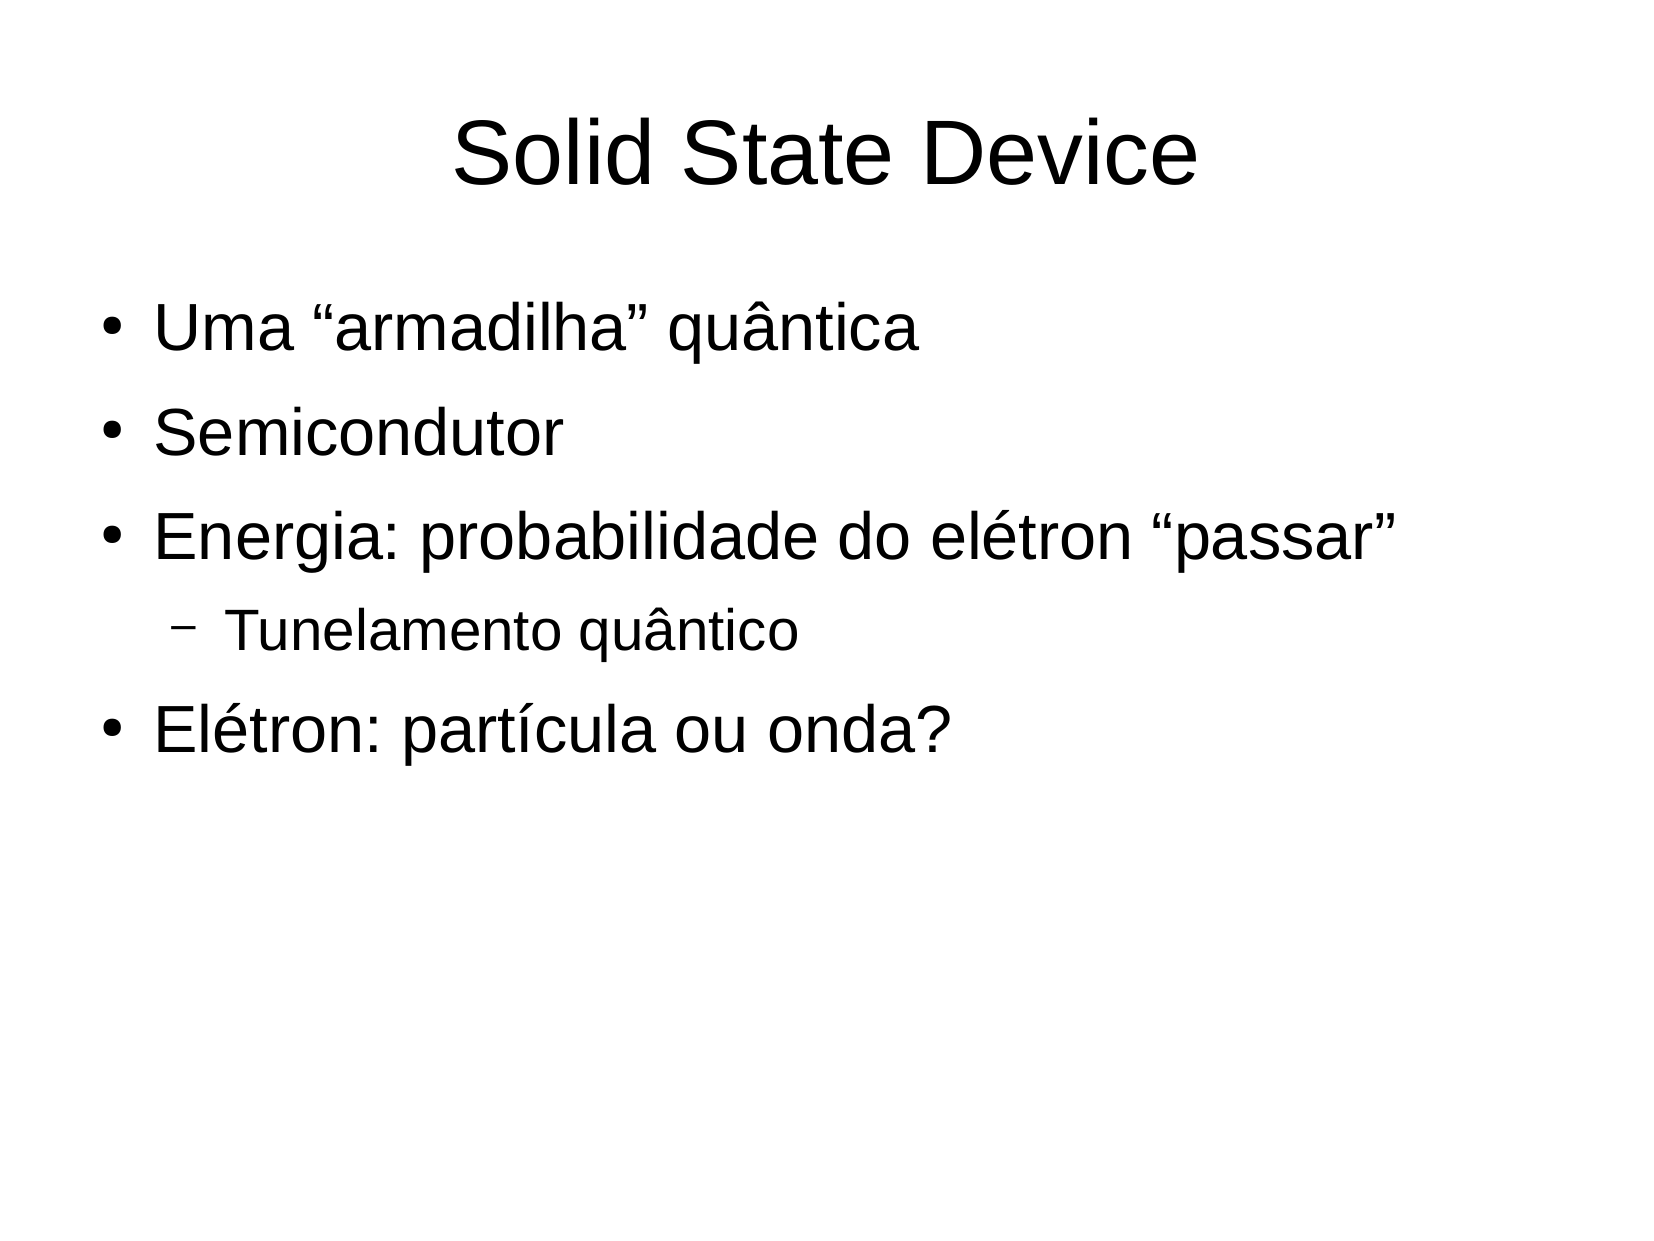

# Solid State Device
Uma “armadilha” quântica
Semicondutor
Energia: probabilidade do elétron “passar”
Tunelamento quântico
Elétron: partícula ou onda?